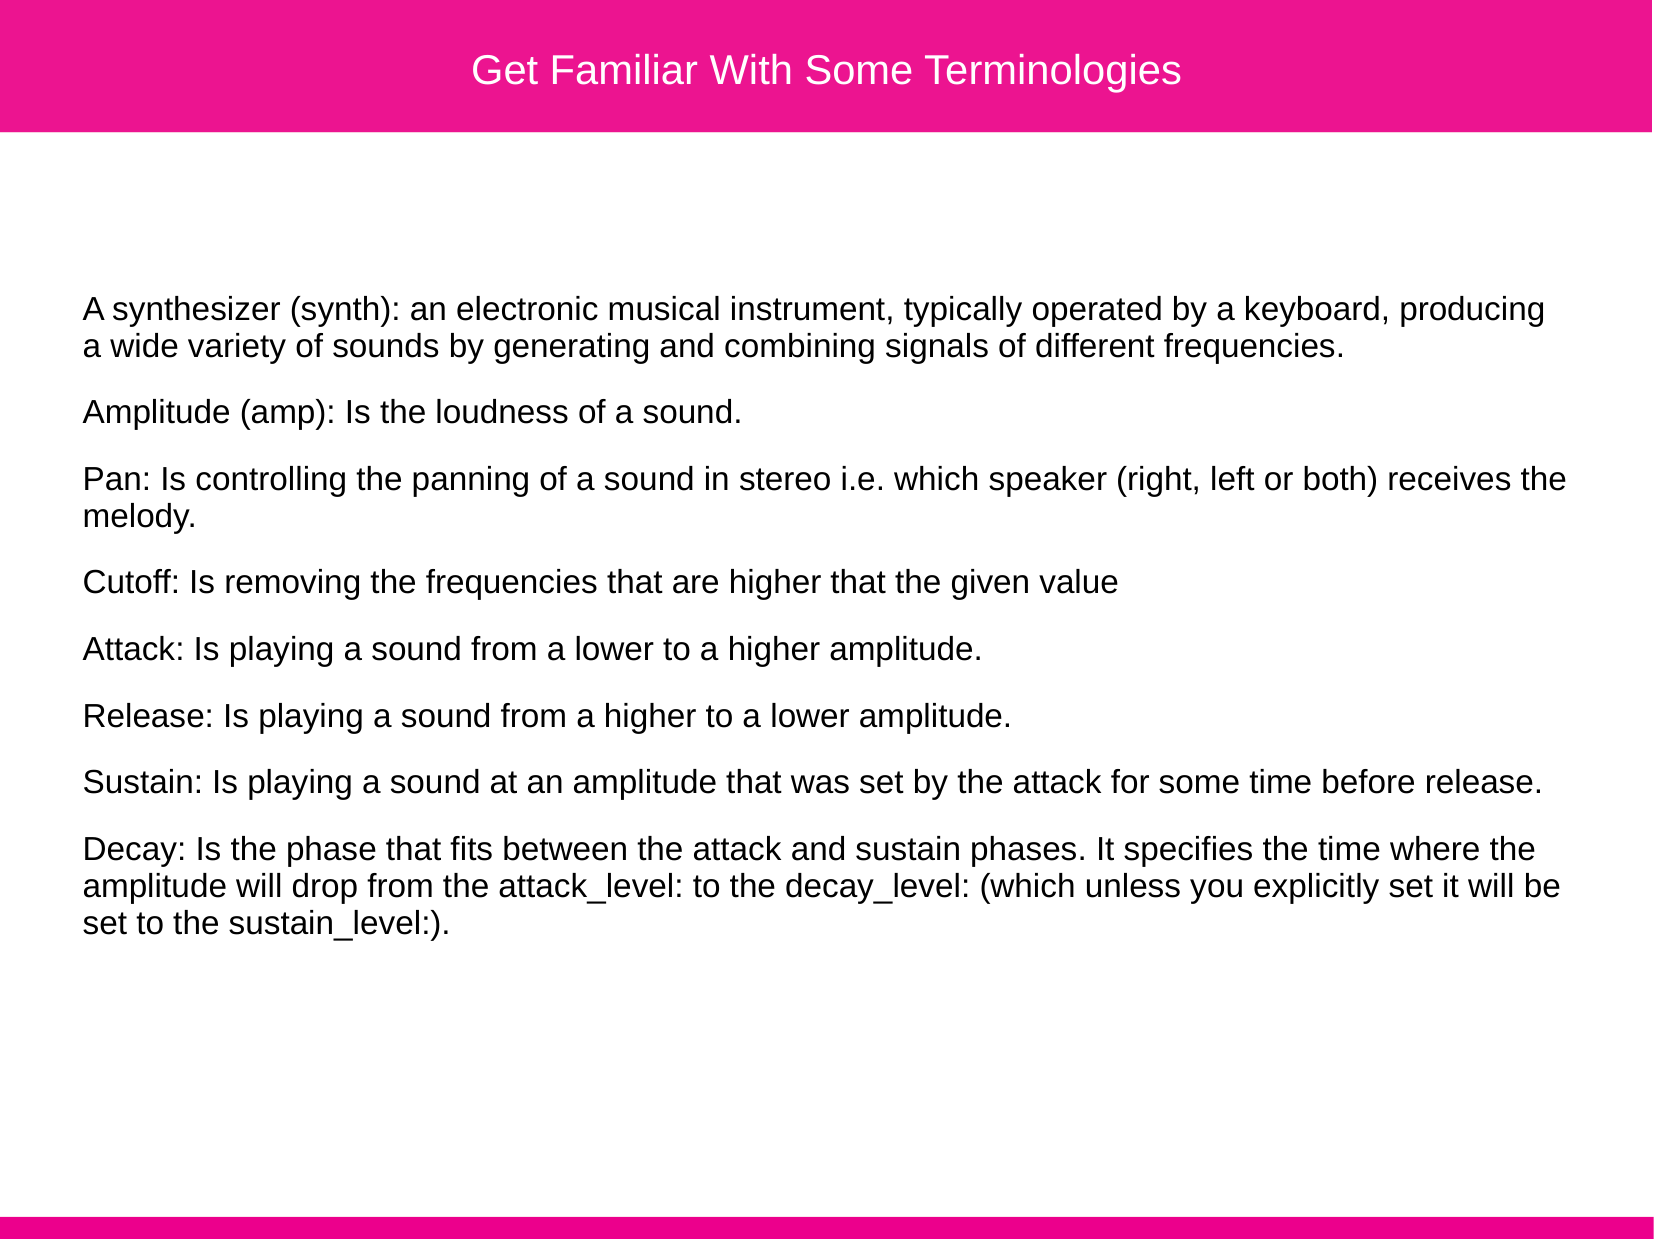

# Get Familiar With Some Terminologies
A synthesizer (synth): an electronic musical instrument, typically operated by a keyboard, producing a wide variety of sounds by generating and combining signals of different frequencies.
Amplitude (amp): Is the loudness of a sound.
Pan: Is controlling the panning of a sound in stereo i.e. which speaker (right, left or both) receives the melody.
Cutoff: Is removing the frequencies that are higher that the given value
Attack: Is playing a sound from a lower to a higher amplitude.
Release: Is playing a sound from a higher to a lower amplitude.
Sustain: Is playing a sound at an amplitude that was set by the attack for some time before release.
Decay: Is the phase that fits between the attack and sustain phases. It specifies the time where the amplitude will drop from the attack_level: to the decay_level: (which unless you explicitly set it will be set to the sustain_level:).